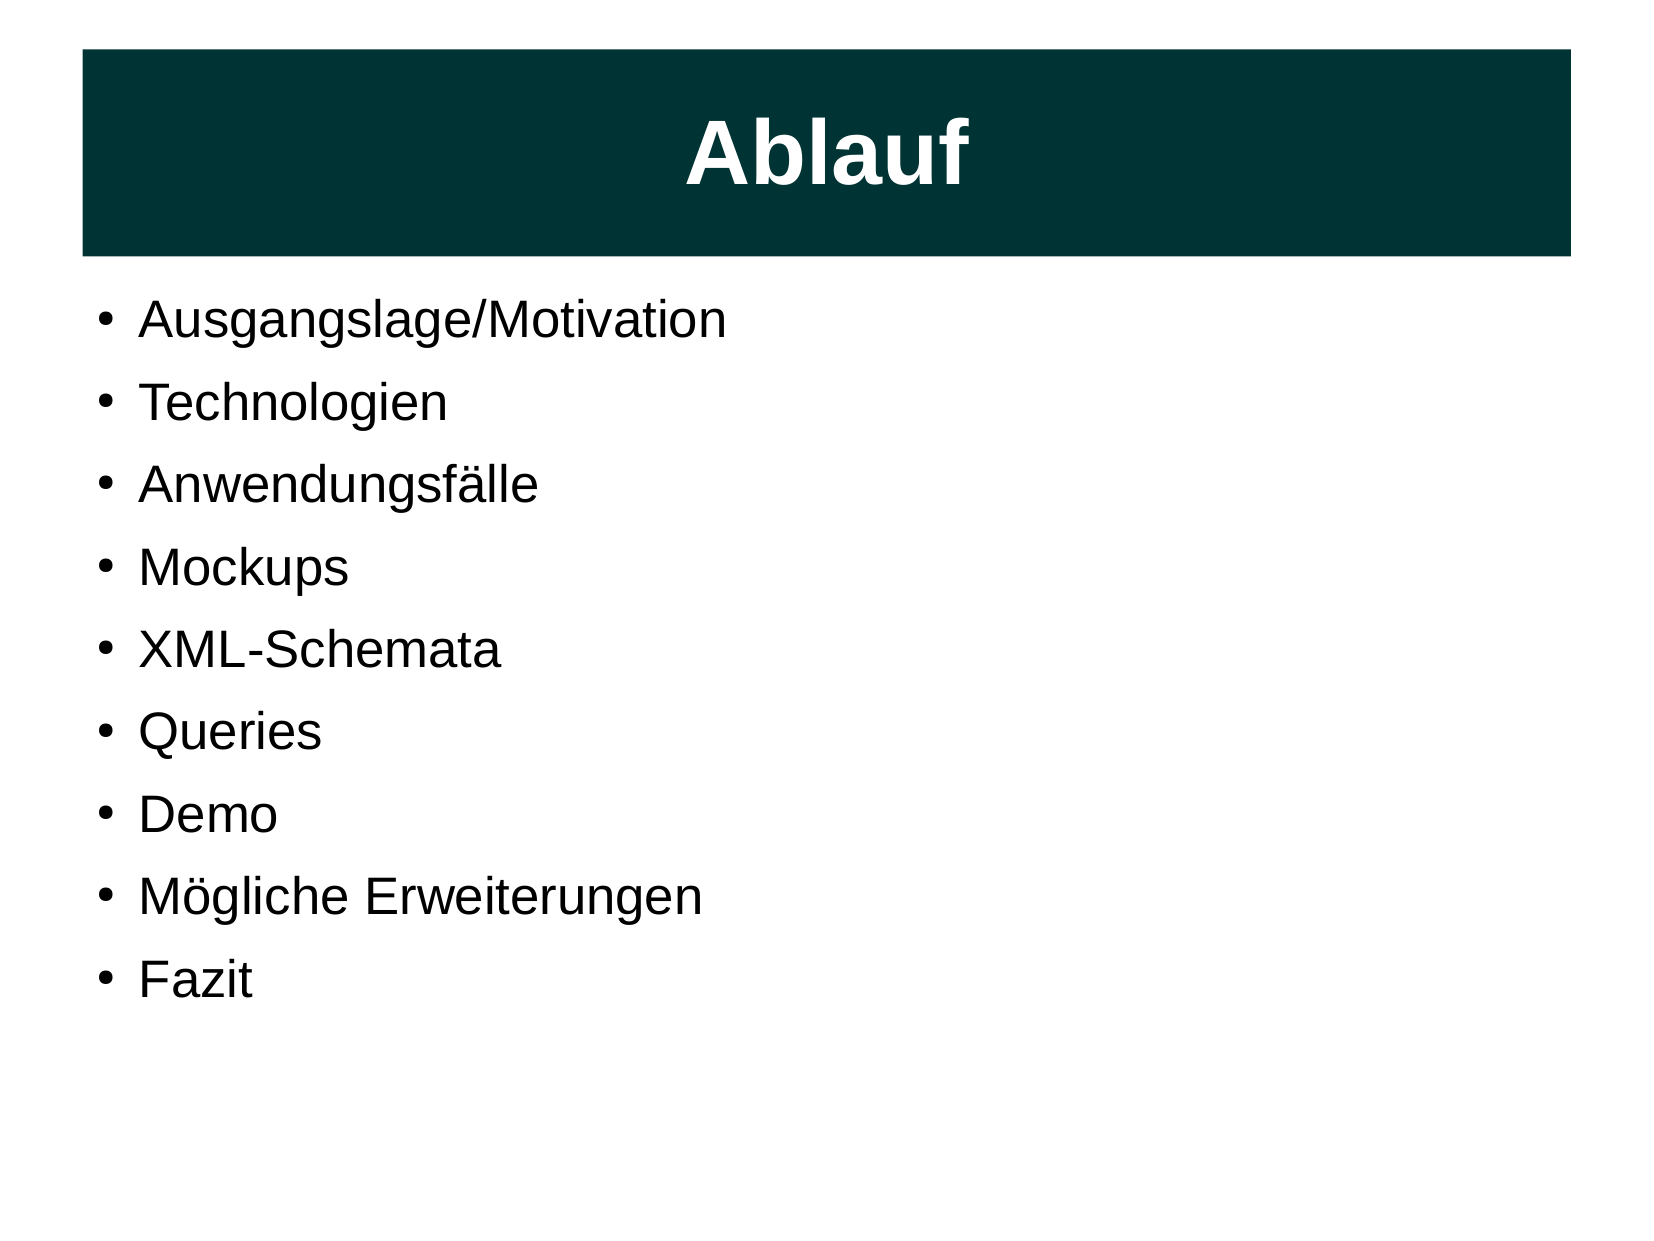

# Ablauf
Ausgangslage/Motivation
Technologien
Anwendungsfälle
Mockups
XML-Schemata
Queries
Demo
Mögliche Erweiterungen
Fazit